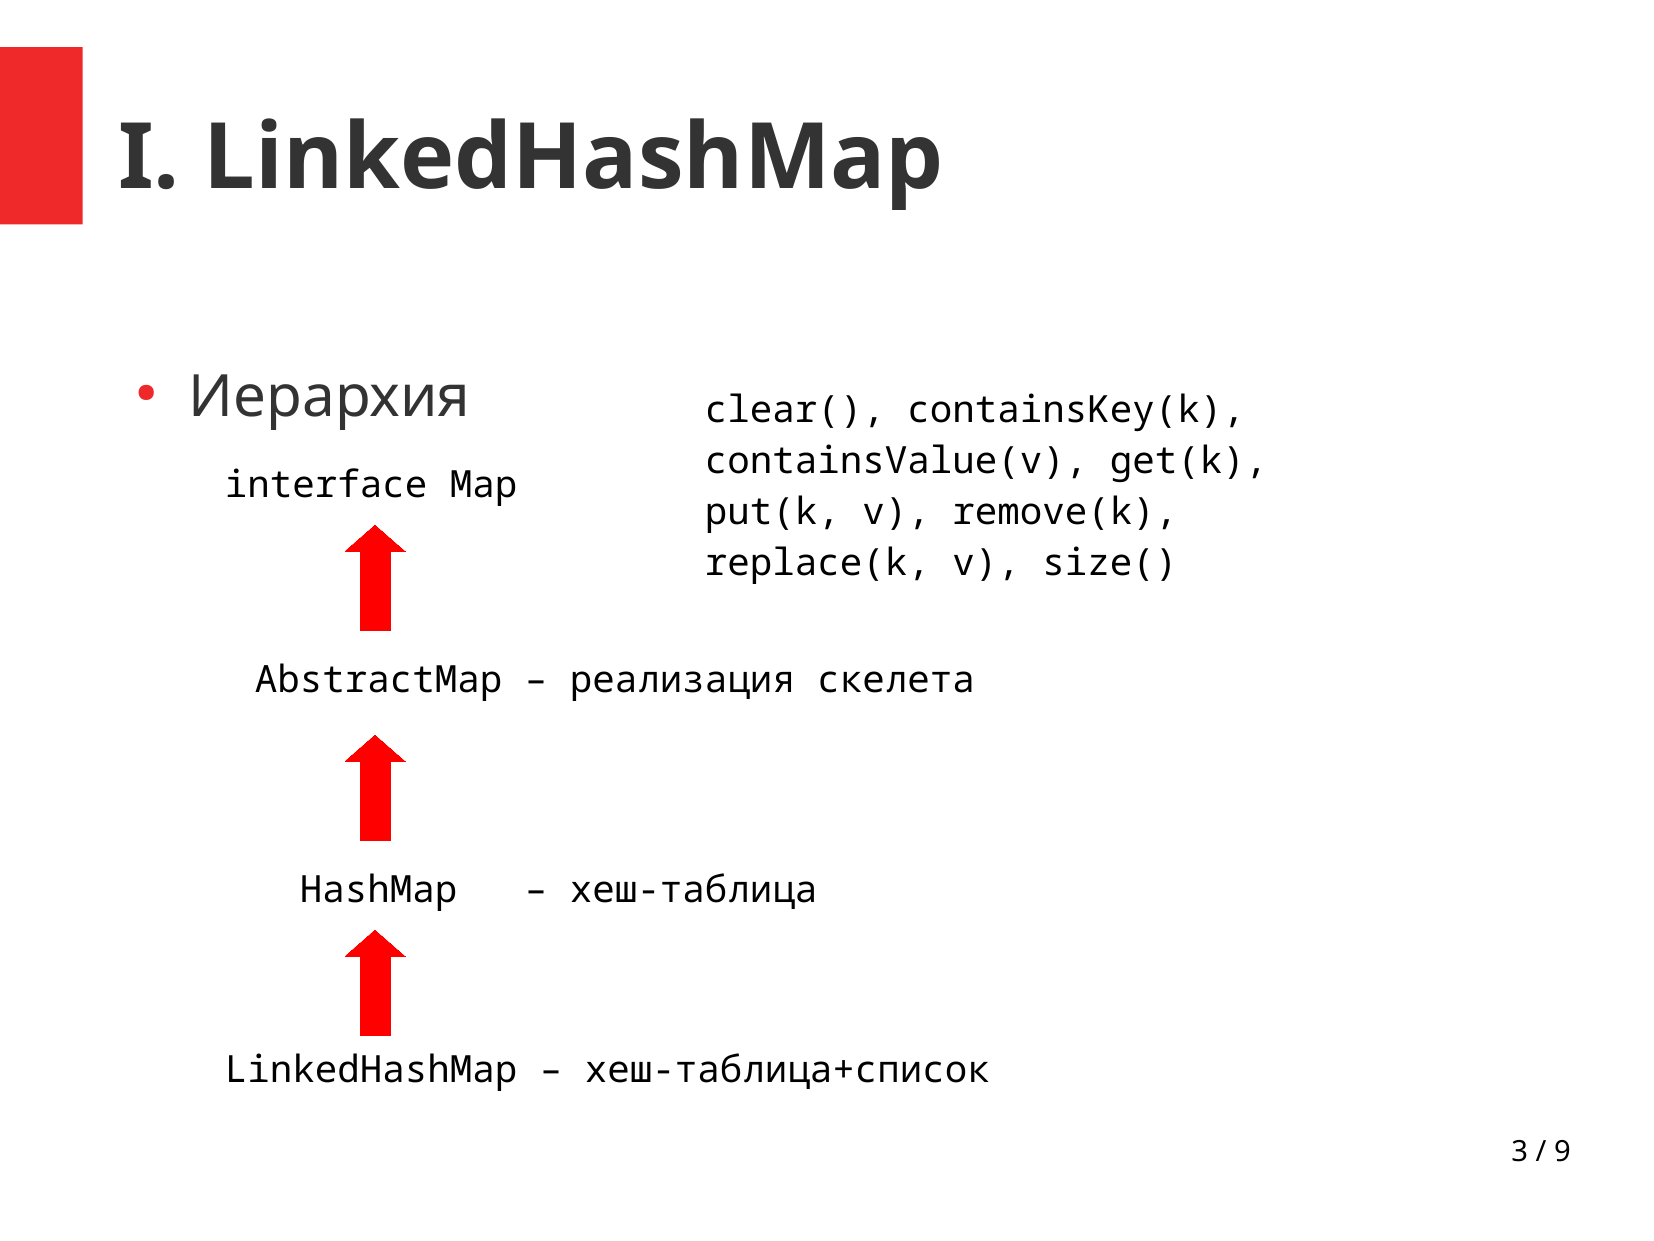

# I. LinkedHashMap
Иерархия
clear(), containsKey(k), containsValue(v), get(k), put(k, v), remove(k), replace(k, v), size()
interface Map
AbstractMap – реализация скелета
HashMap – хеш-таблица
LinkedHashMap – хеш-таблица+список
3